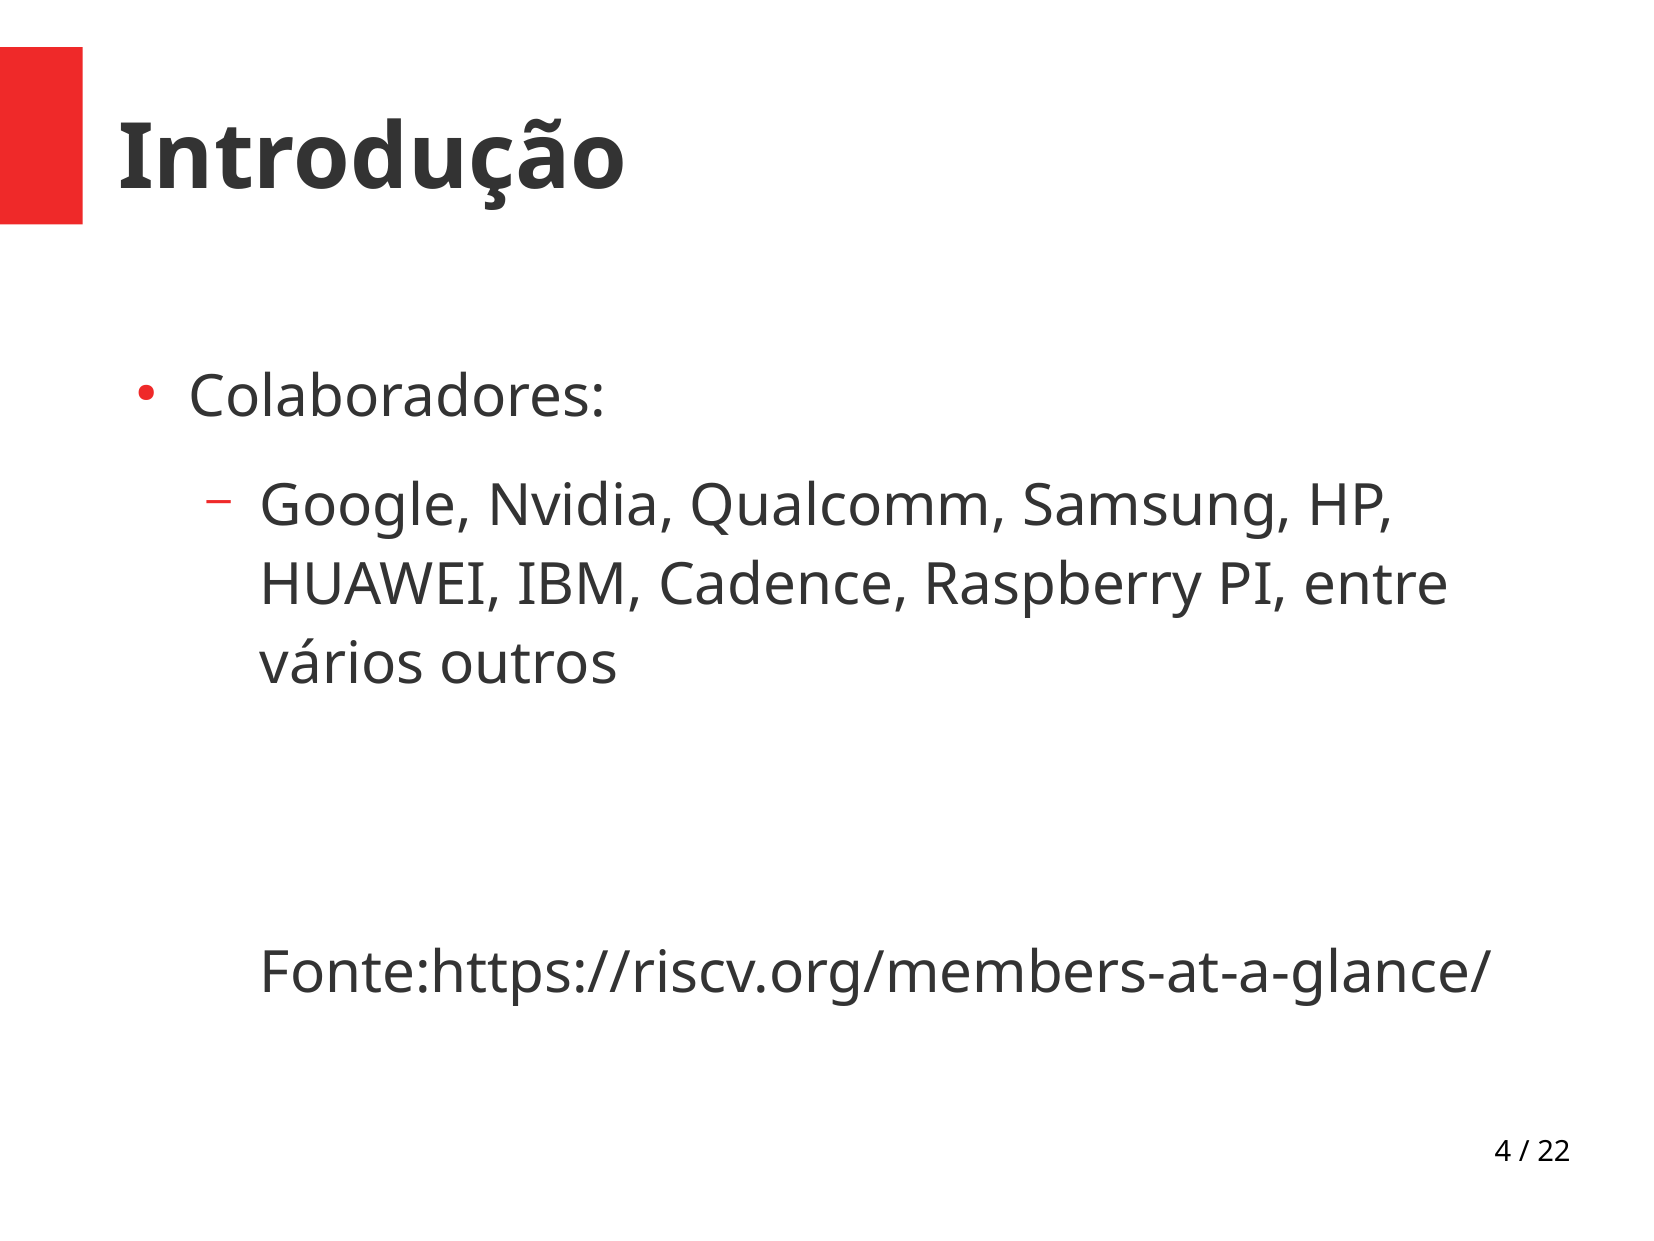

# Introdução
Colaboradores:
Google, Nvidia, Qualcomm, Samsung, HP, HUAWEI, IBM, Cadence, Raspberry PI, entre vários outros
Fonte:https://riscv.org/members-at-a-glance/
4